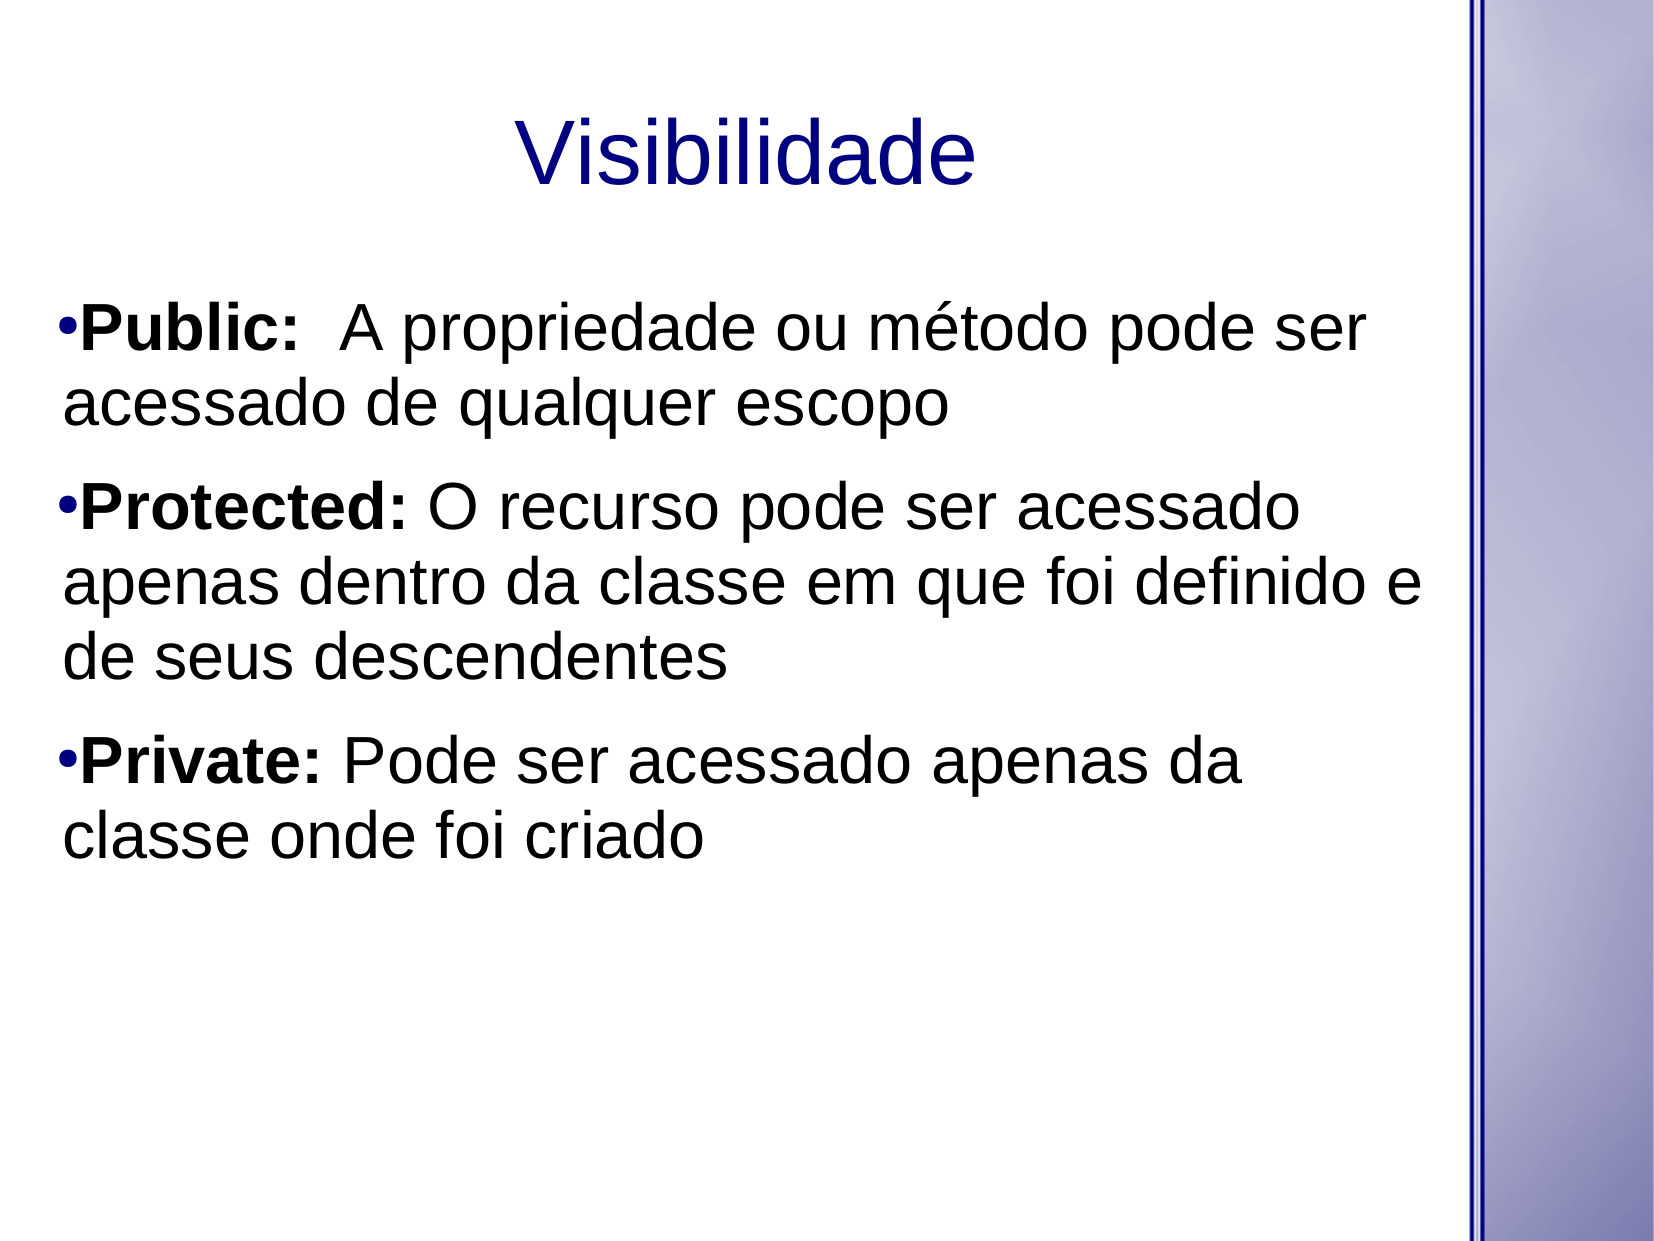

# Visibilidade
Public: A propriedade ou método pode ser acessado de qualquer escopo
Protected: O recurso pode ser acessado apenas dentro da classe em que foi definido e de seus descendentes
Private: Pode ser acessado apenas da classe onde foi criado